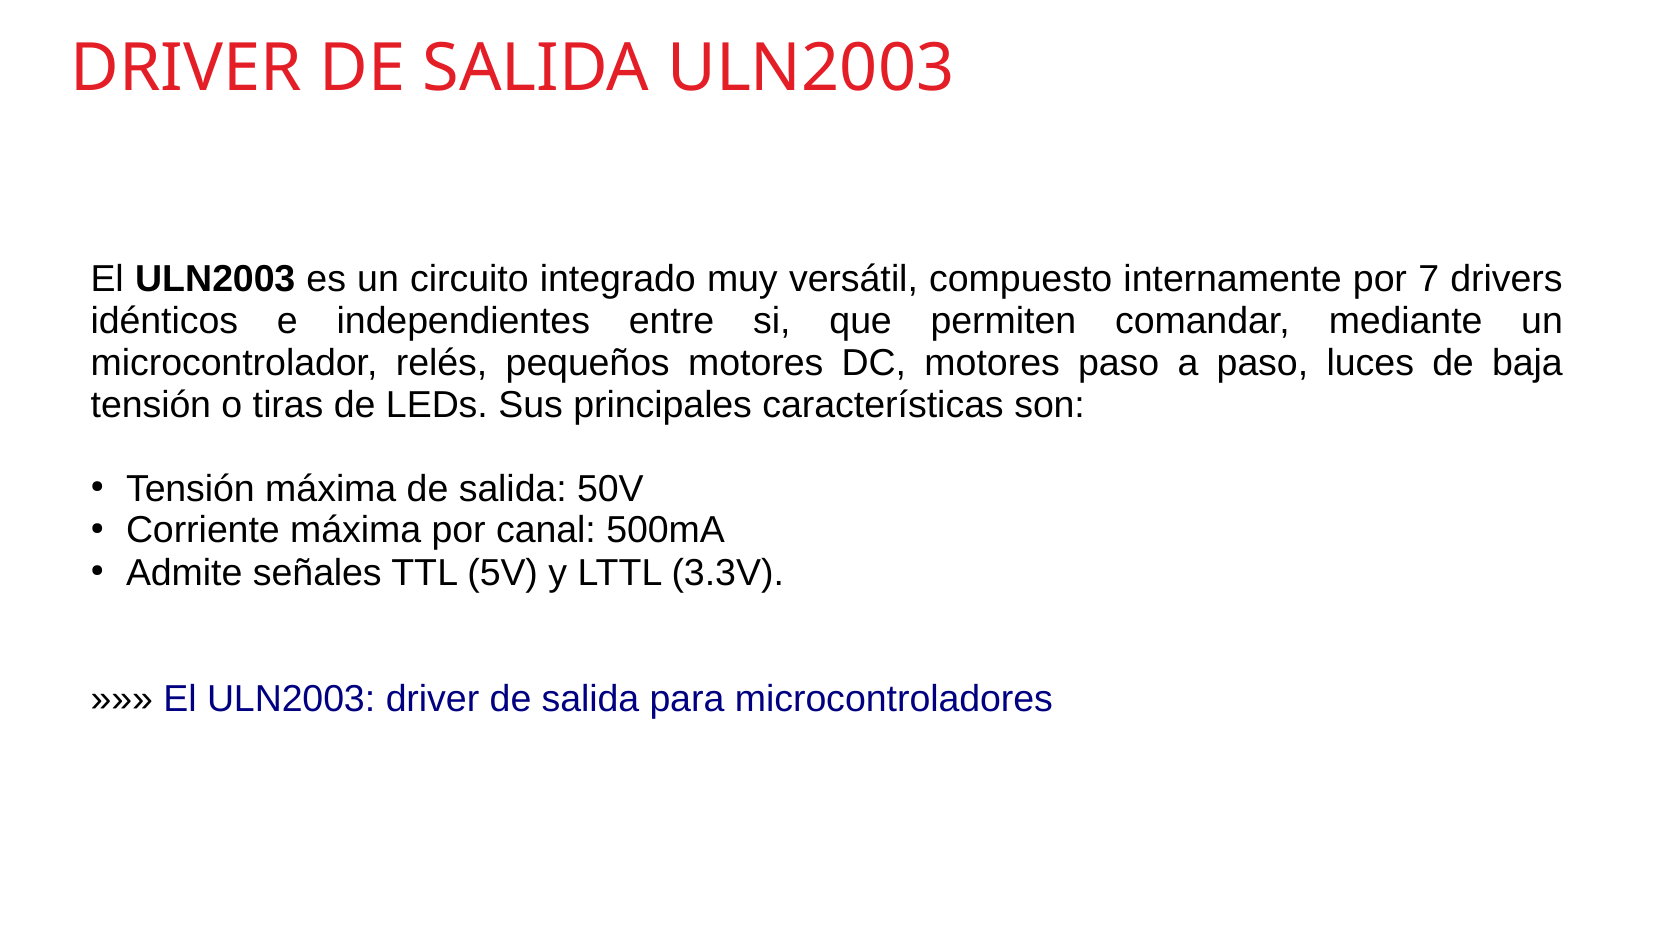

# DRIVER DE SALIDA ULN2003
El ULN2003 es un circuito integrado muy versátil, compuesto internamente por 7 drivers idénticos e independientes entre si, que permiten comandar, mediante un microcontrolador, relés, pequeños motores DC, motores paso a paso, luces de baja tensión o tiras de LEDs. Sus principales características son:
Tensión máxima de salida: 50V
Corriente máxima por canal: 500mA
Admite señales TTL (5V) y LTTL (3.3V).
»»» El ULN2003: driver de salida para microcontroladores